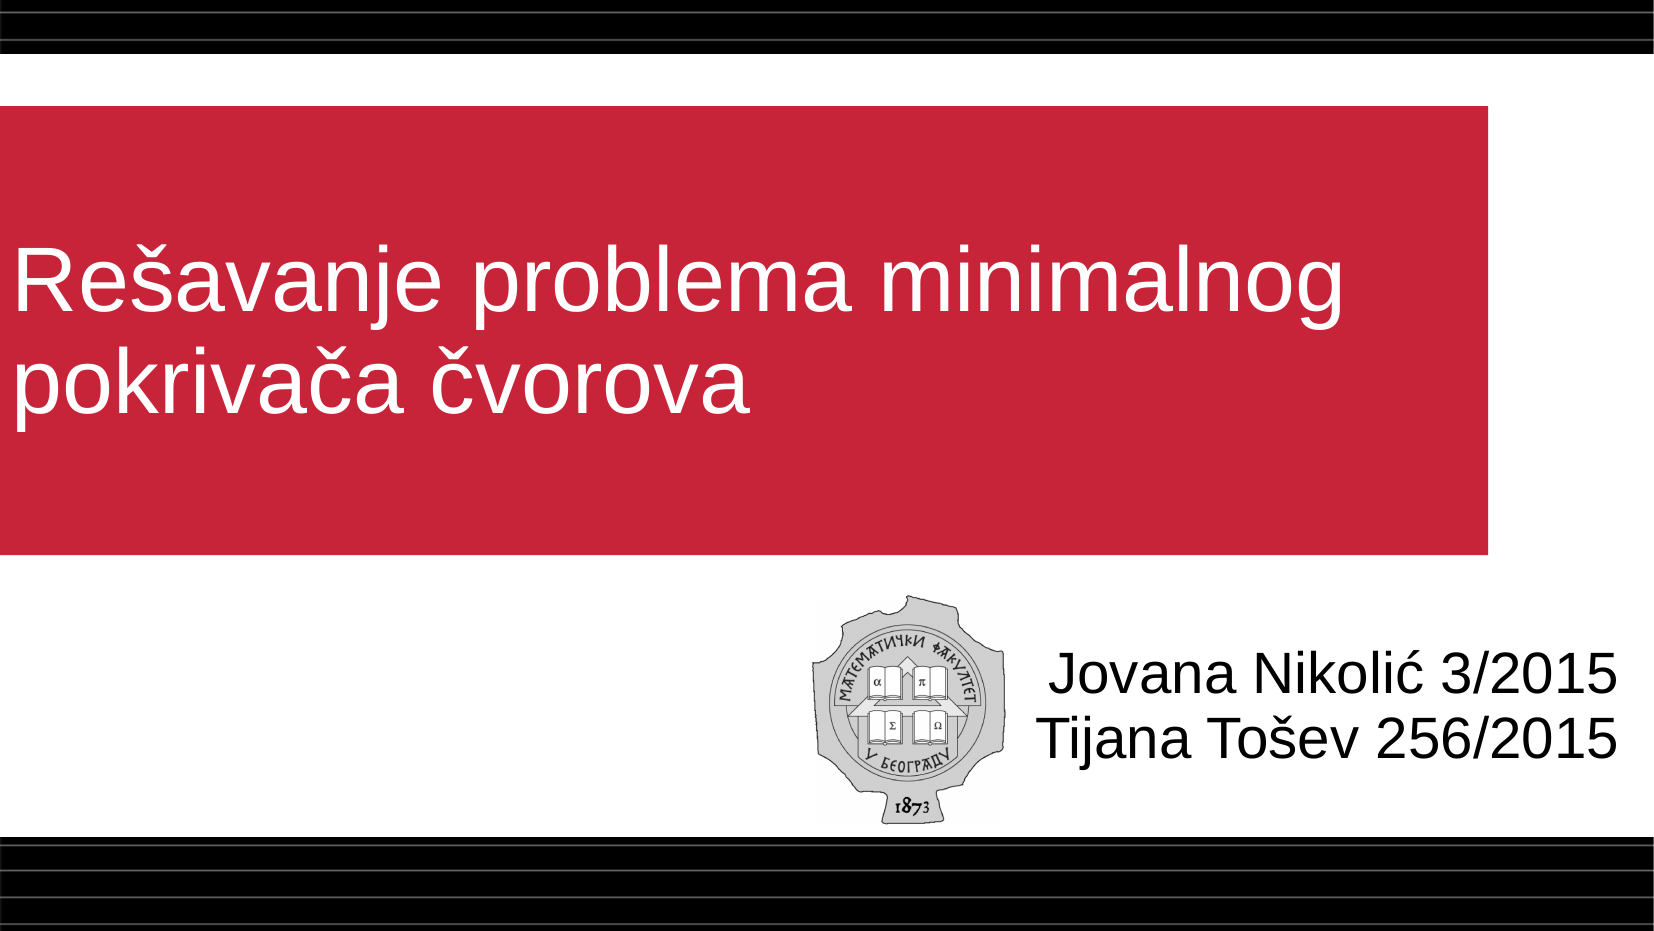

# Rešavanje problema minimalnog pokrivača čvorova
Jovana Nikolić 3/2015
Tijana Tošev 256/2015